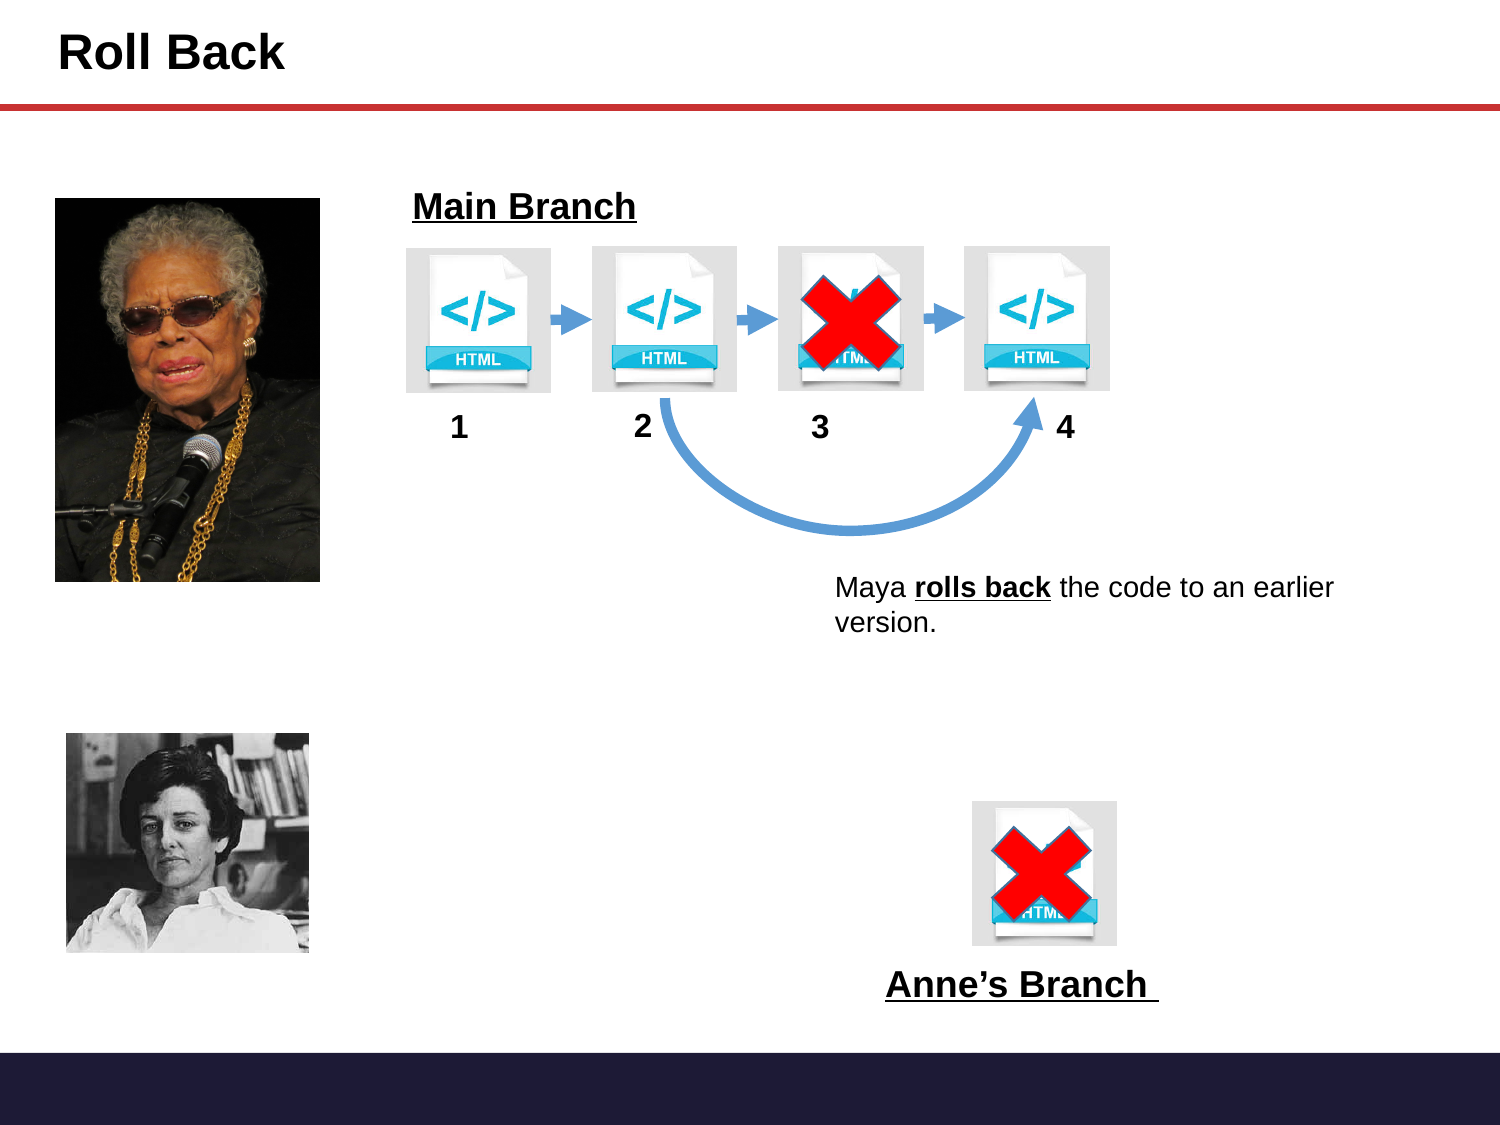

# Roll Back
Main Branch
2
1
4
3
Maya rolls back the code to an earlier version.
Anne’s Branch